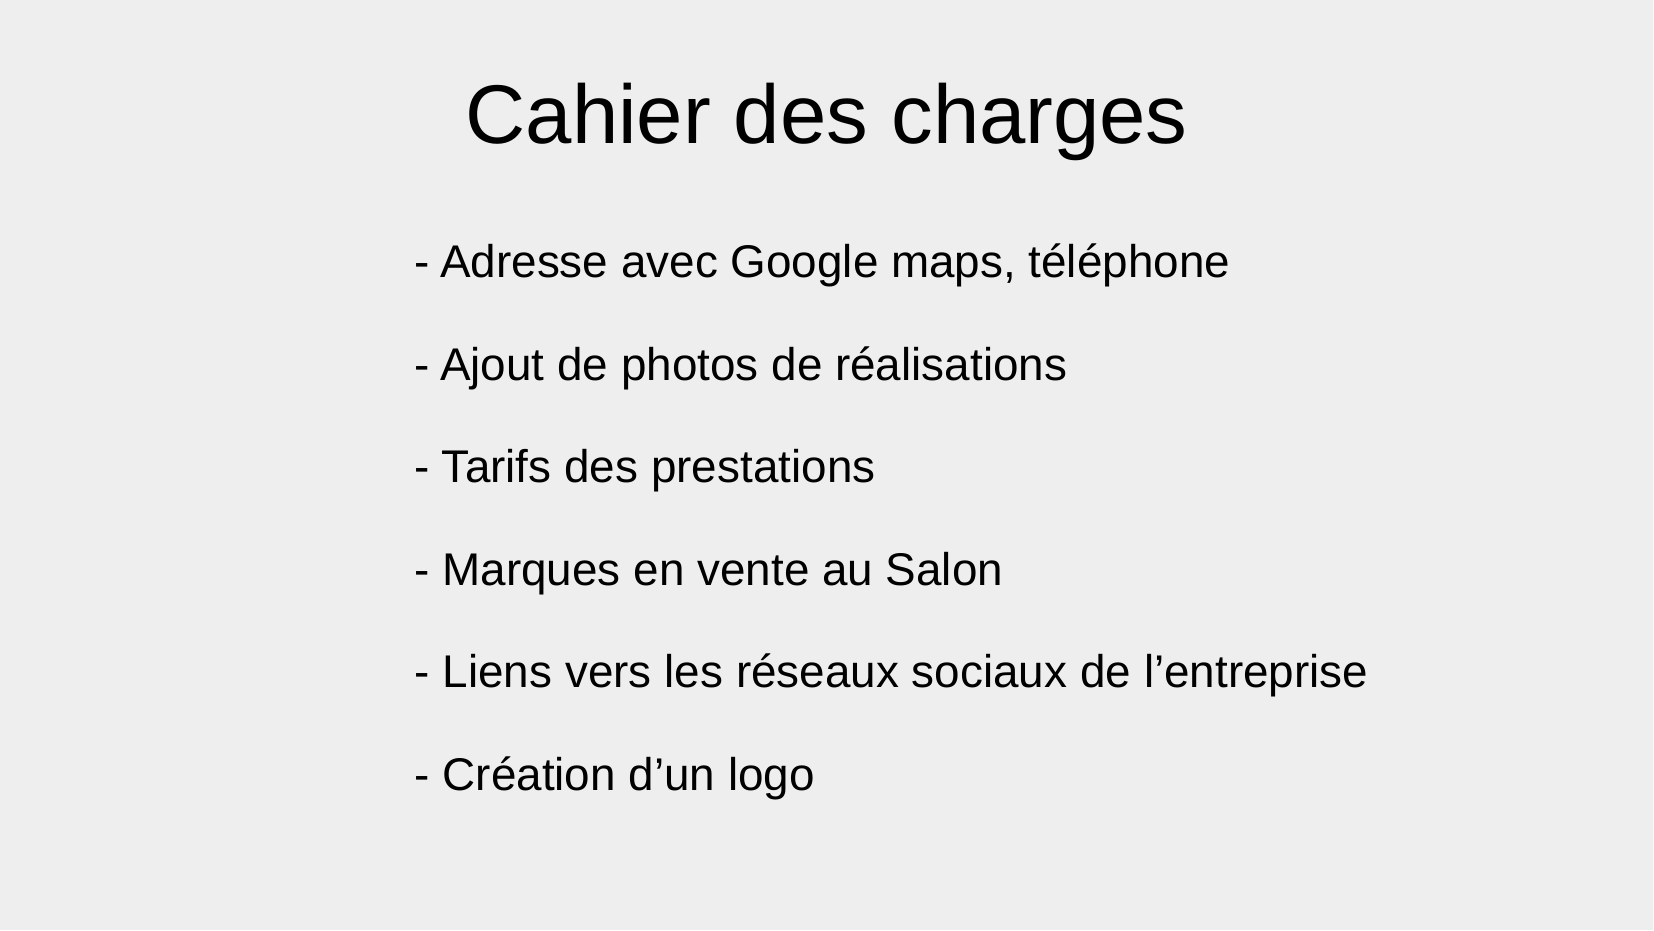

# Cahier des charges
- Adresse avec Google maps, téléphone
- Ajout de photos de réalisations
- Tarifs des prestations
- Marques en vente au Salon
- Liens vers les réseaux sociaux de l’entreprise
- Création d’un logo